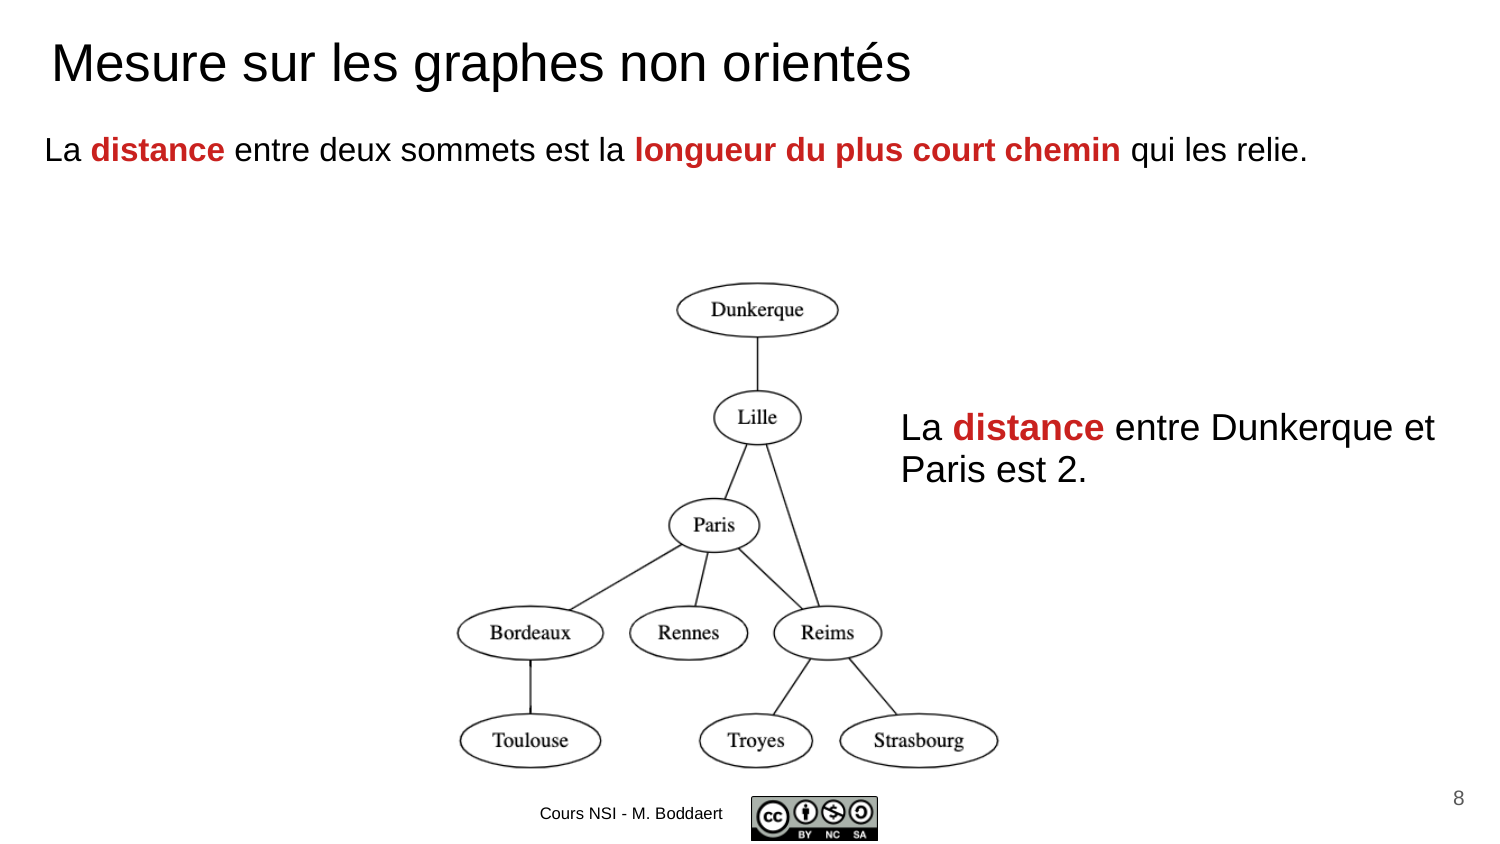

# Mesure sur les graphes non orientés
La distance entre deux sommets est la longueur du plus court chemin qui les relie.
La distance entre Dunkerque et Paris est 2.